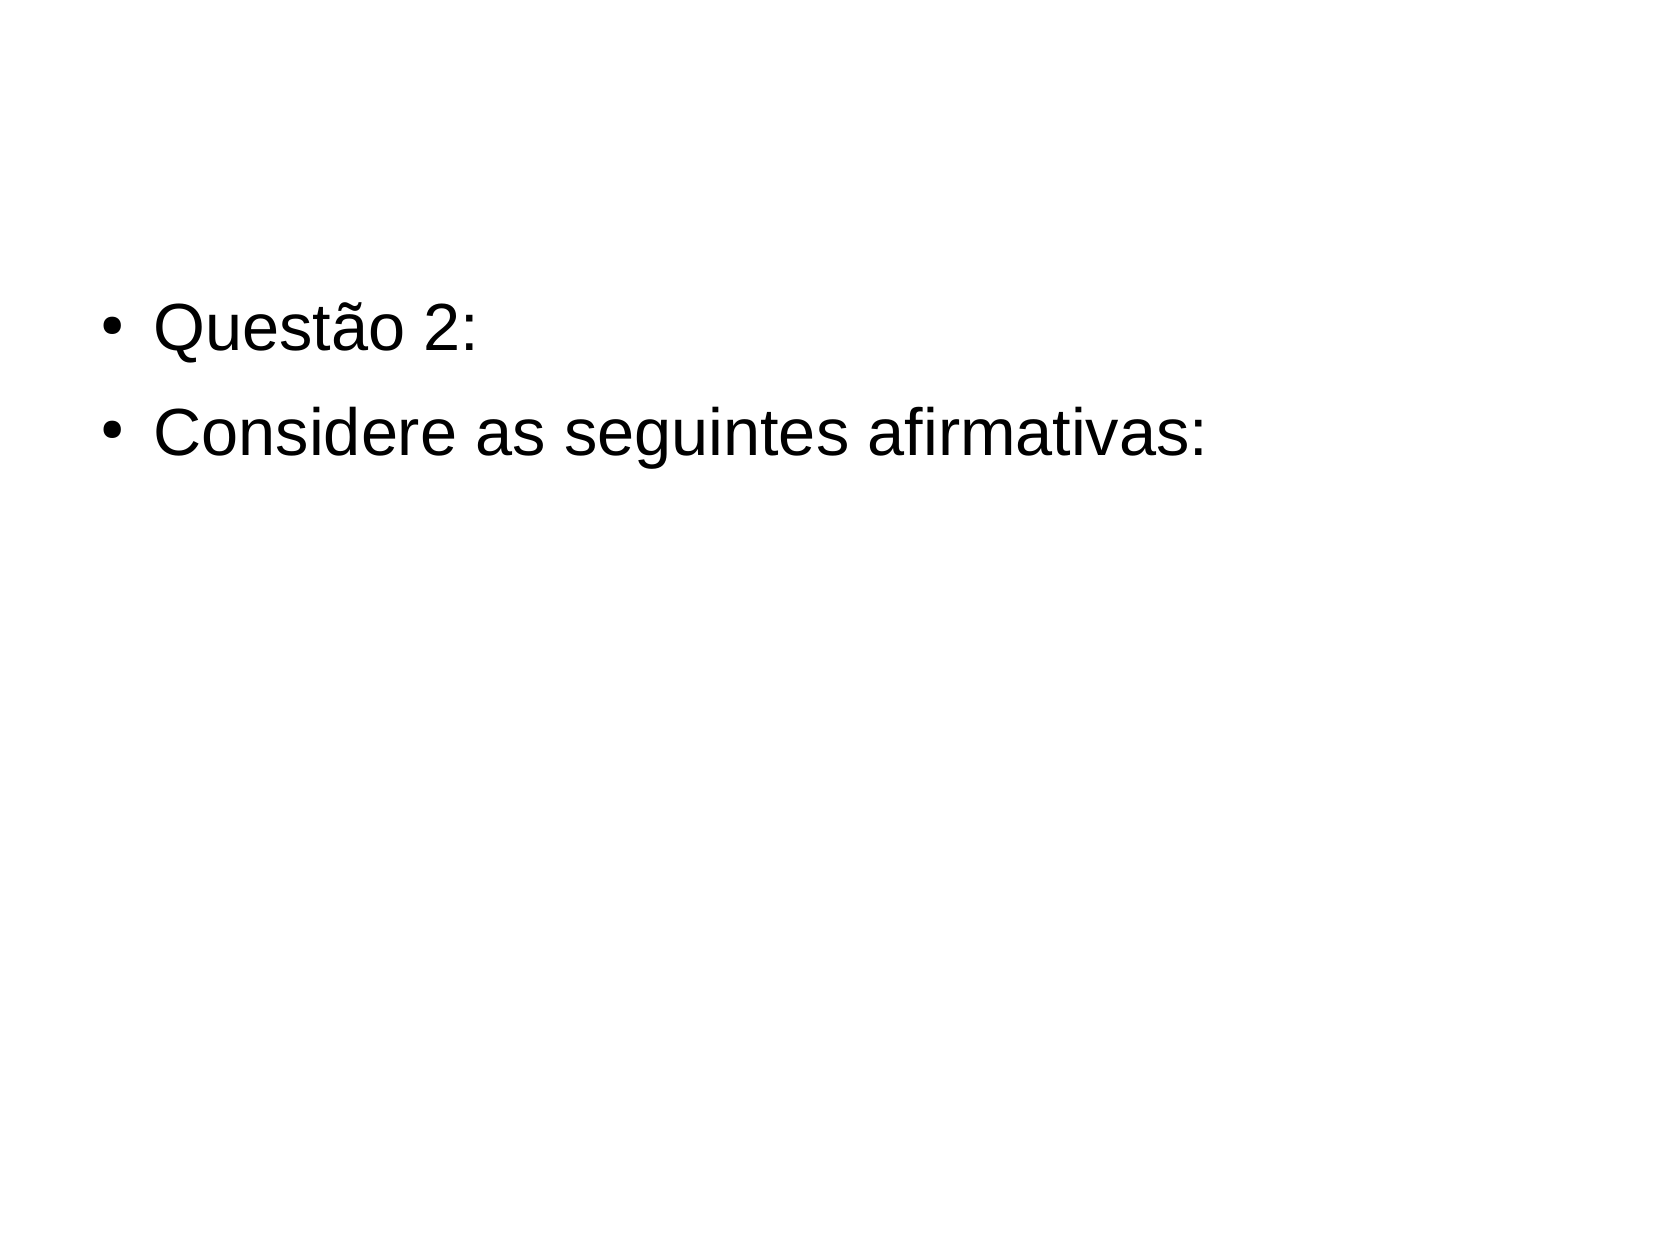

#
Questão 2:
Considere as seguintes afirmativas: